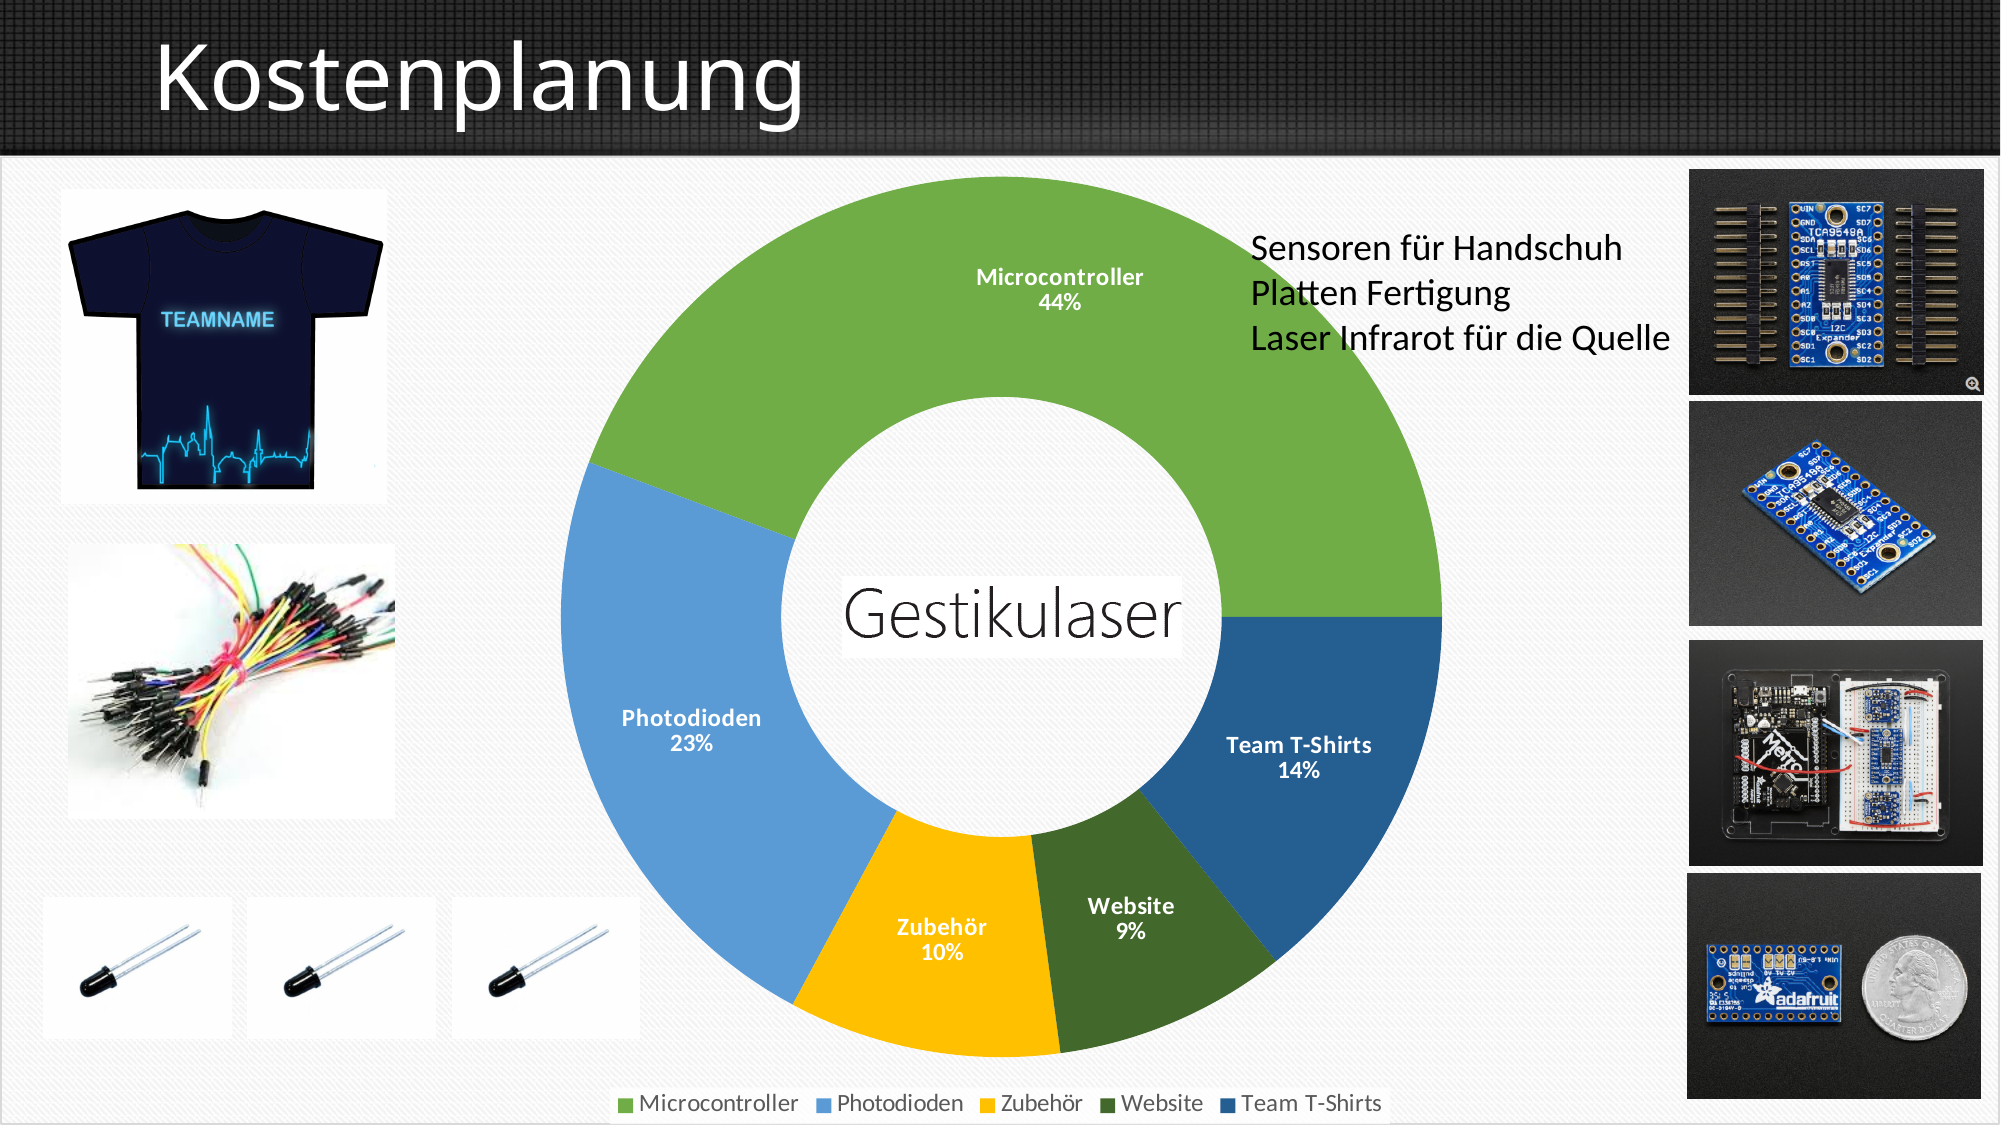

# Kostenplanung
### Chart
| Category | |
|---|---|
| Microcontroller | 6.2 |
| Photodioden | 3.2 |
| Zubehör | 1.4 |
| Website | 1.2 |
| Team T-Shirts | 2.0 |
Sensoren für Handschuh
Platten Fertigung
Laser Infrarot für die Quelle